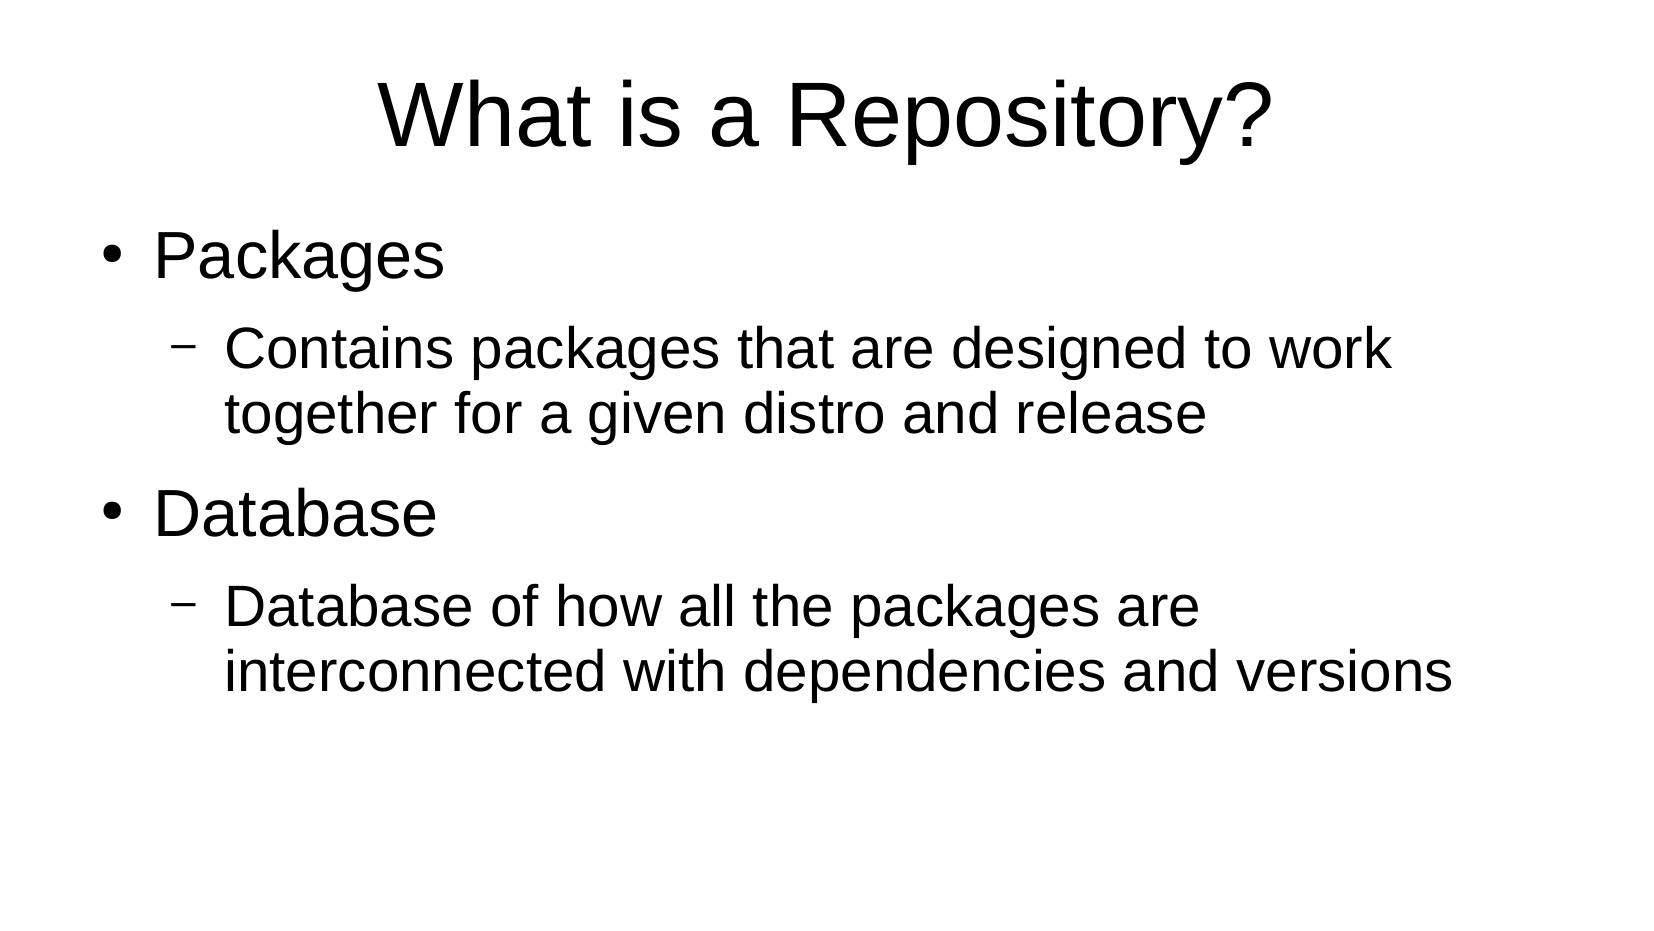

# What is a Repository?
Packages
Contains packages that are designed to work together for a given distro and release
Database
Database of how all the packages are interconnected with dependencies and versions